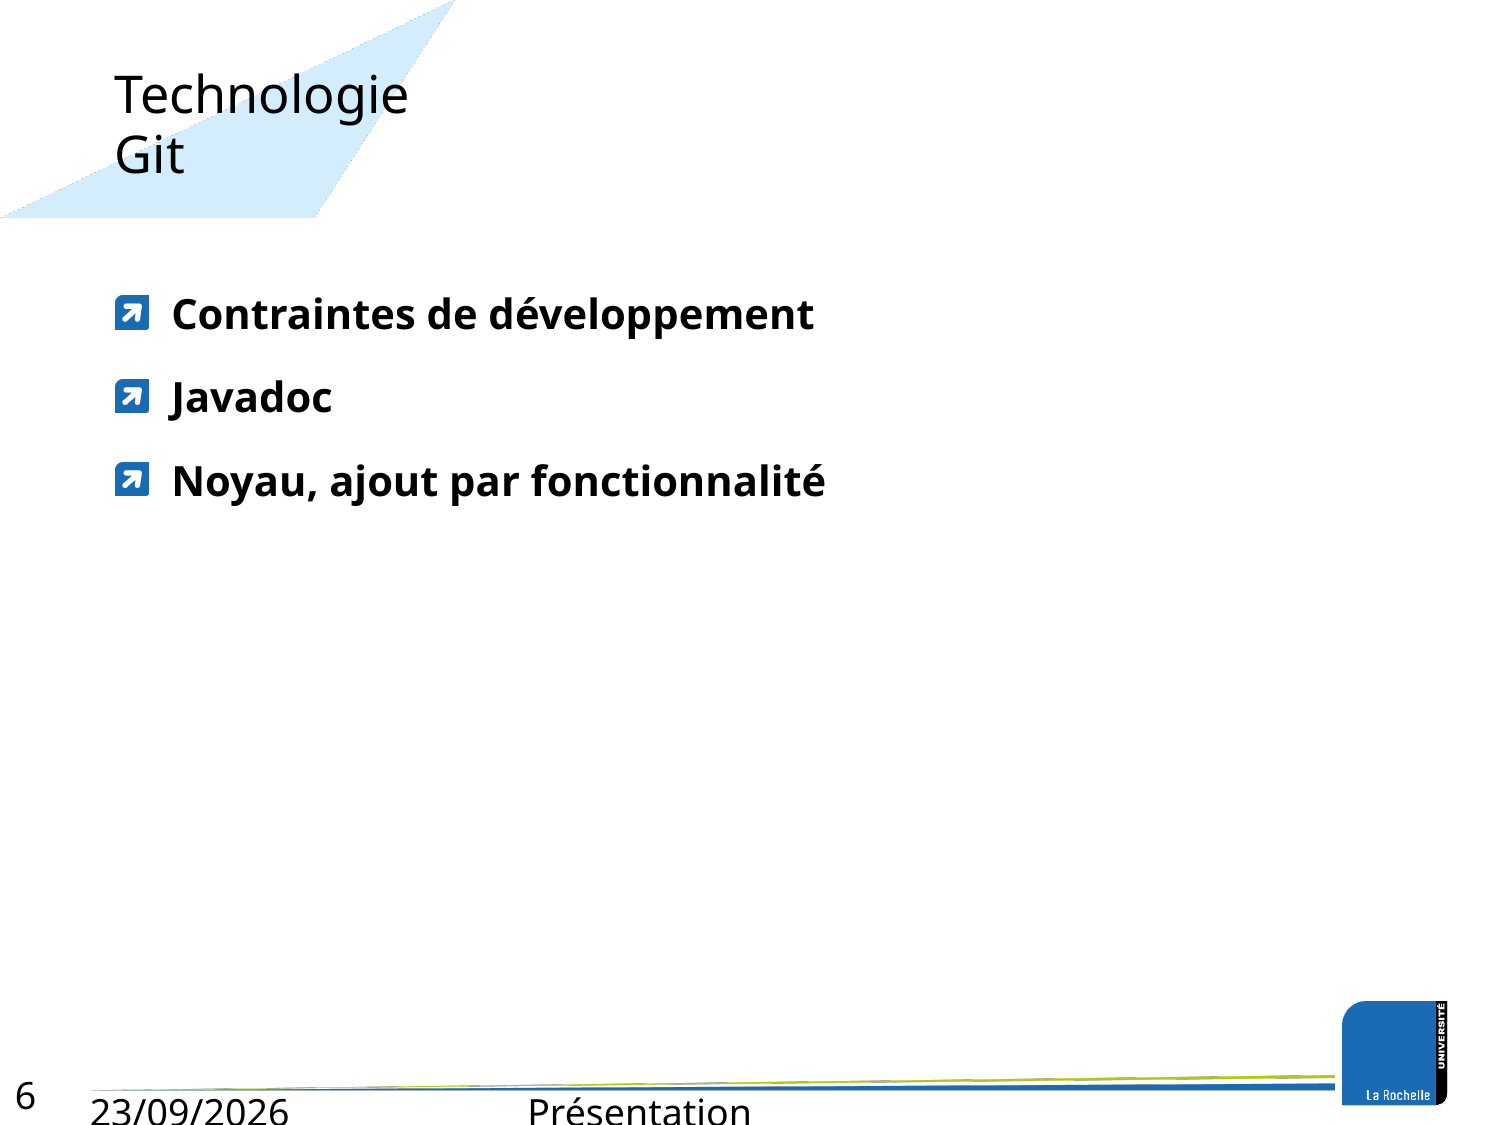

# Technologie
Git
Contraintes de développement
Javadoc
Noyau, ajout par fonctionnalité
Présentation